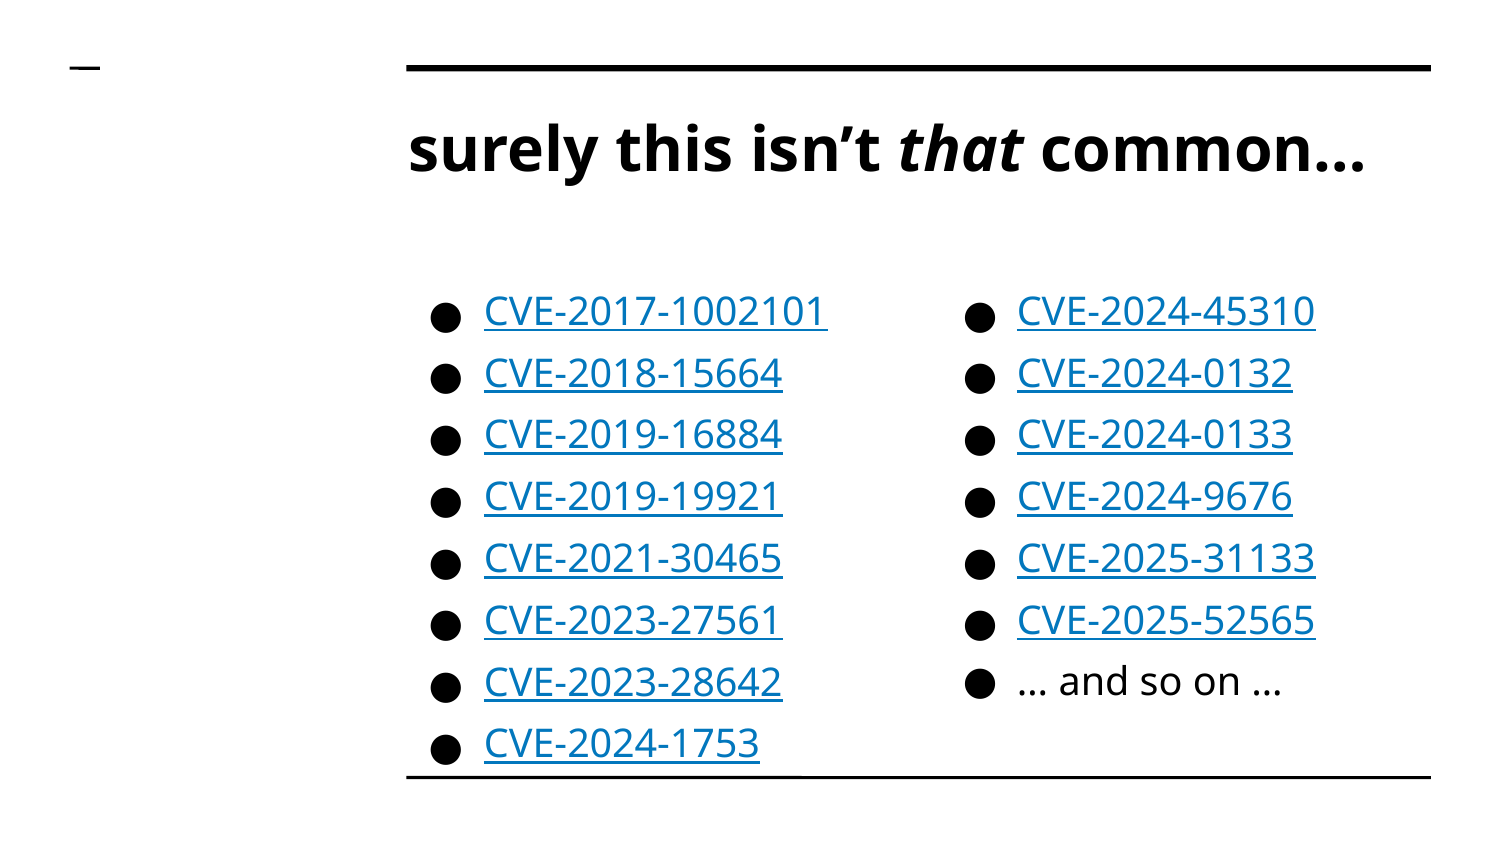

# surely this isn’t that common…
CVE-2017-1002101
CVE-2018-15664
CVE-2019-16884
CVE-2019-19921
CVE-2021-30465
CVE-2023-27561
CVE-2023-28642
CVE-2024-1753
CVE-2024-45310
CVE-2024-0132
CVE-2024-0133
CVE-2024-9676
CVE-2025-31133
CVE-2025-52565
… and so on …